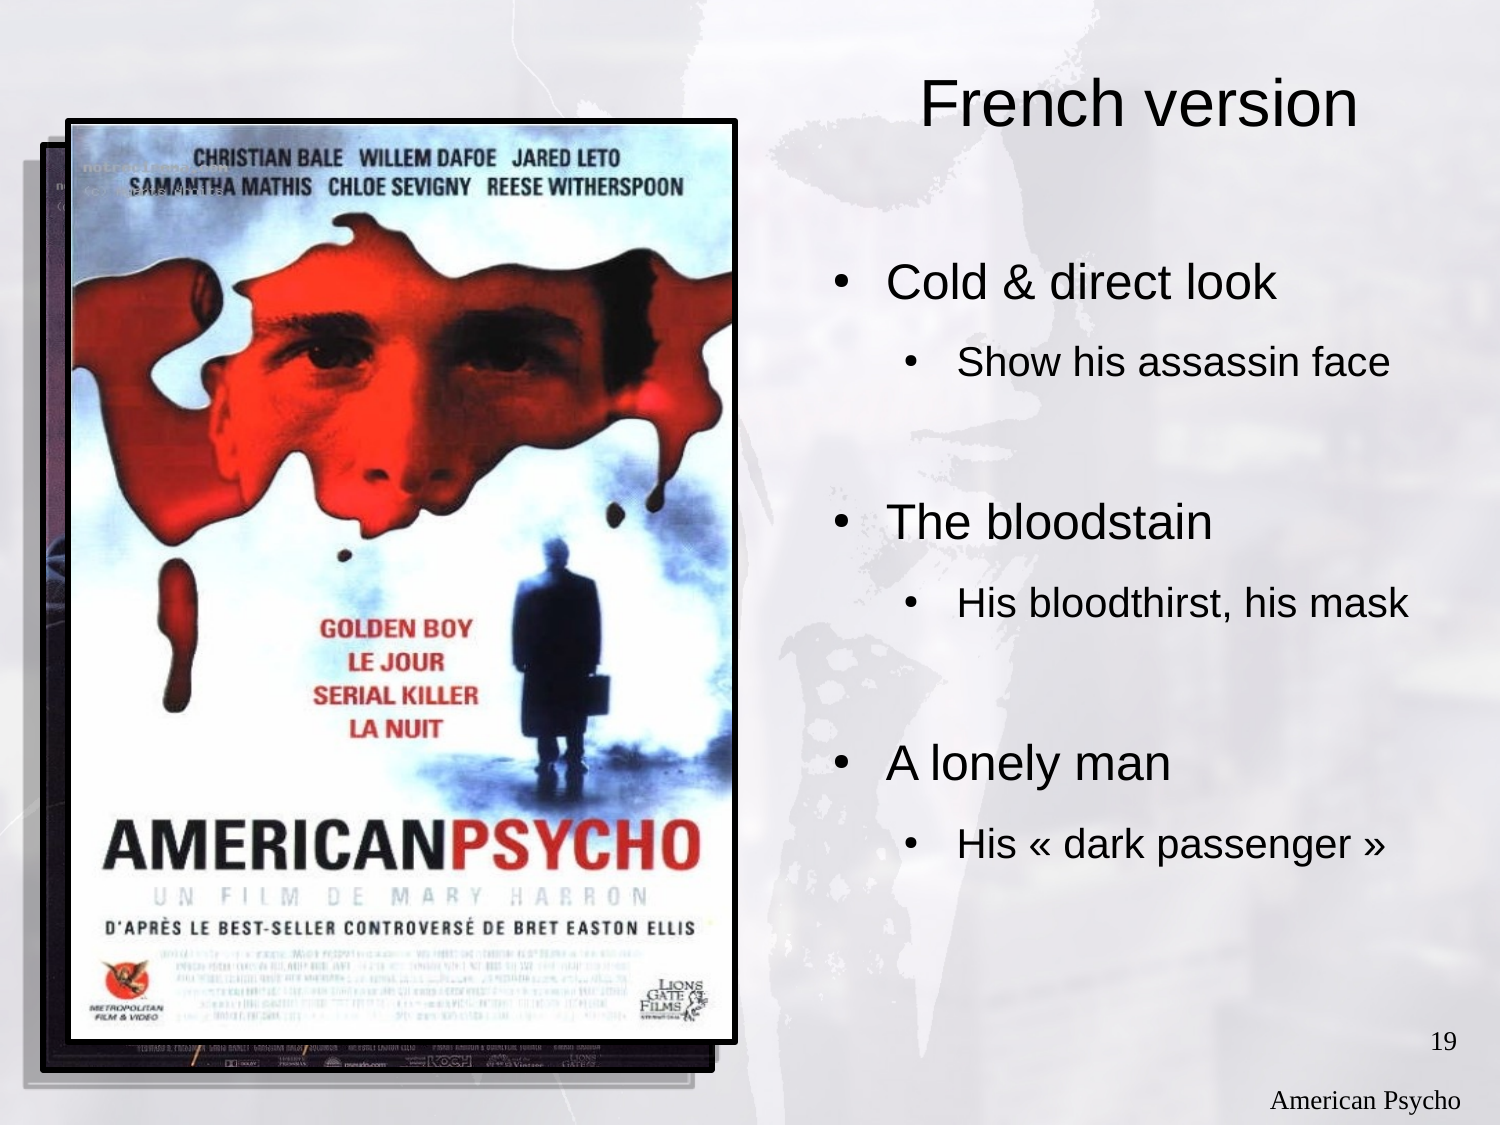

# French version
Cold & direct look
Show his assassin face
The bloodstain
His bloodthirst, his mask
A lonely man
His « dark passenger »
American Psycho
19